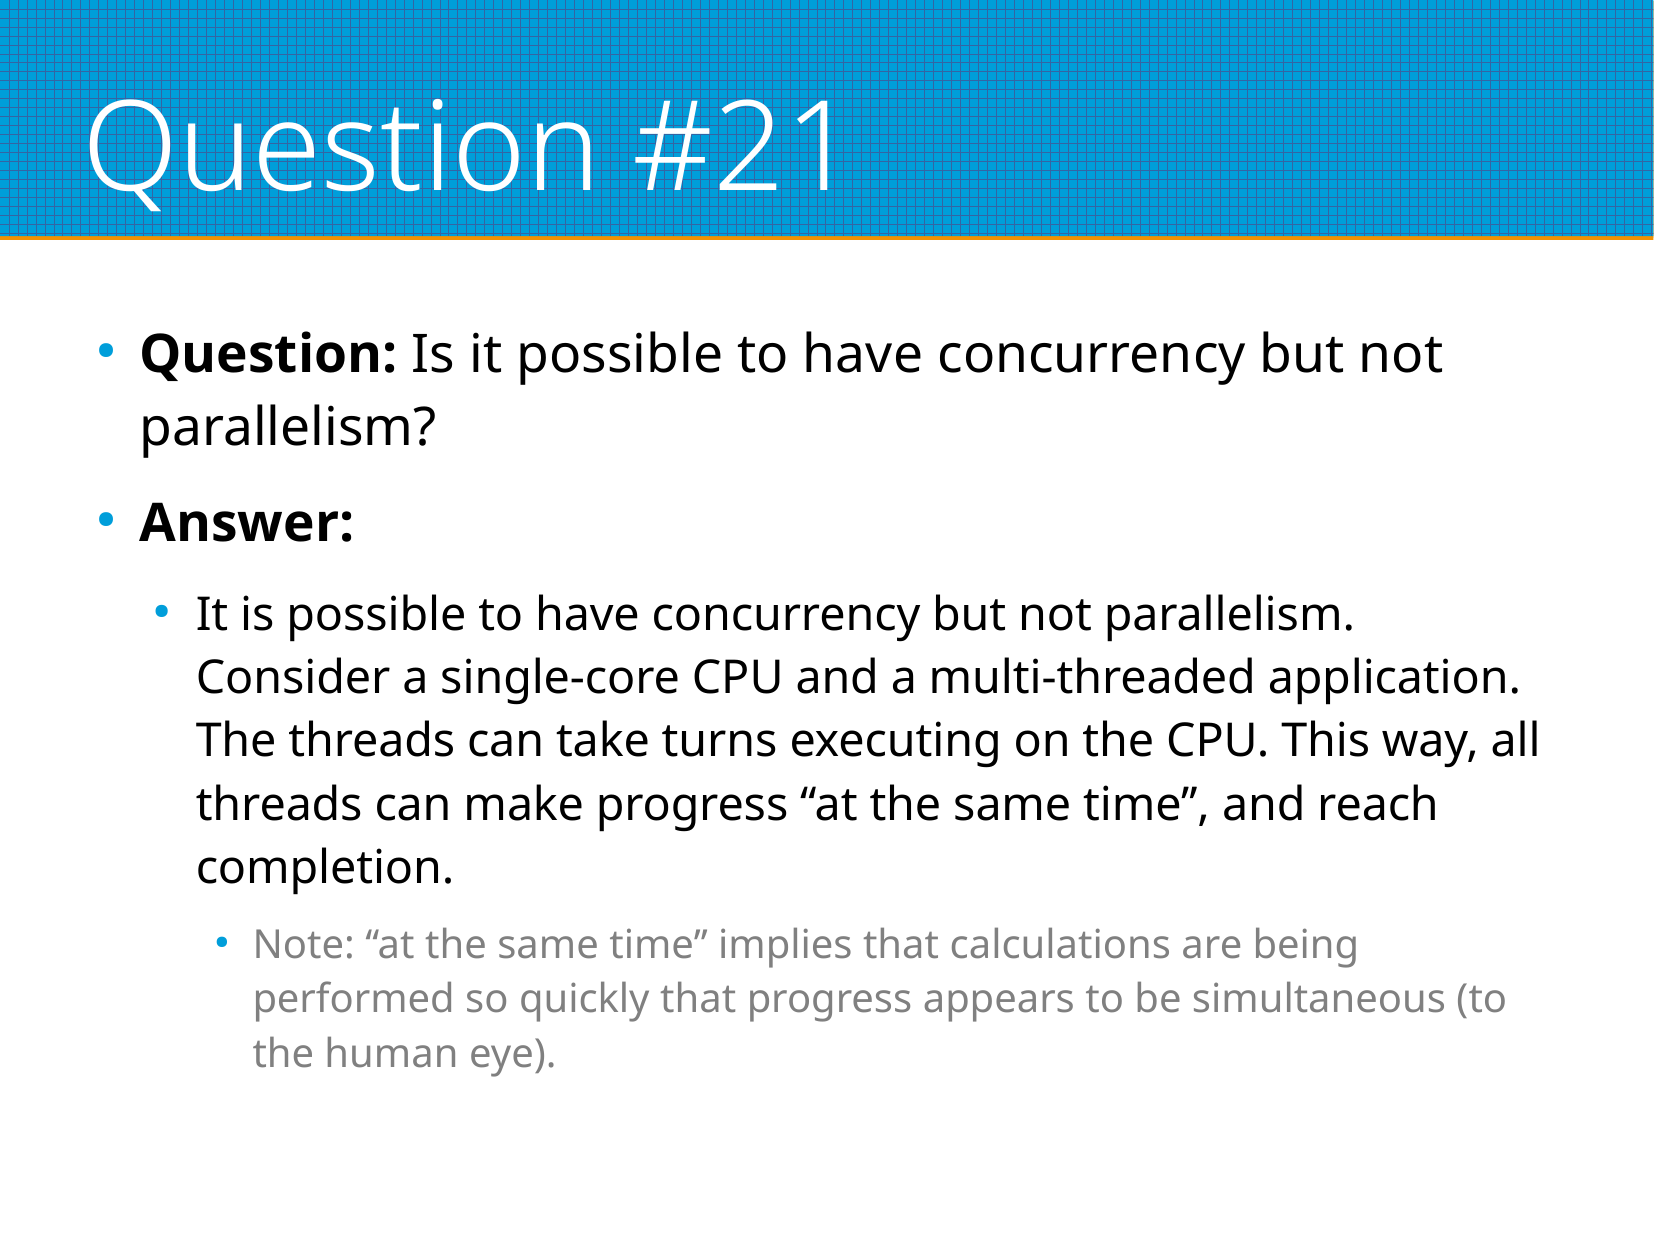

# Question #21
Question: Is it possible to have concurrency but not parallelism?
Answer:
It is possible to have concurrency but not parallelism. Consider a single-core CPU and a multi-threaded application. The threads can take turns executing on the CPU. This way, all threads can make progress ‘‘at the same time’’, and reach completion.
Note: ‘‘at the same time’’ implies that calculations are being performed so quickly that progress appears to be simultaneous (to the human eye).